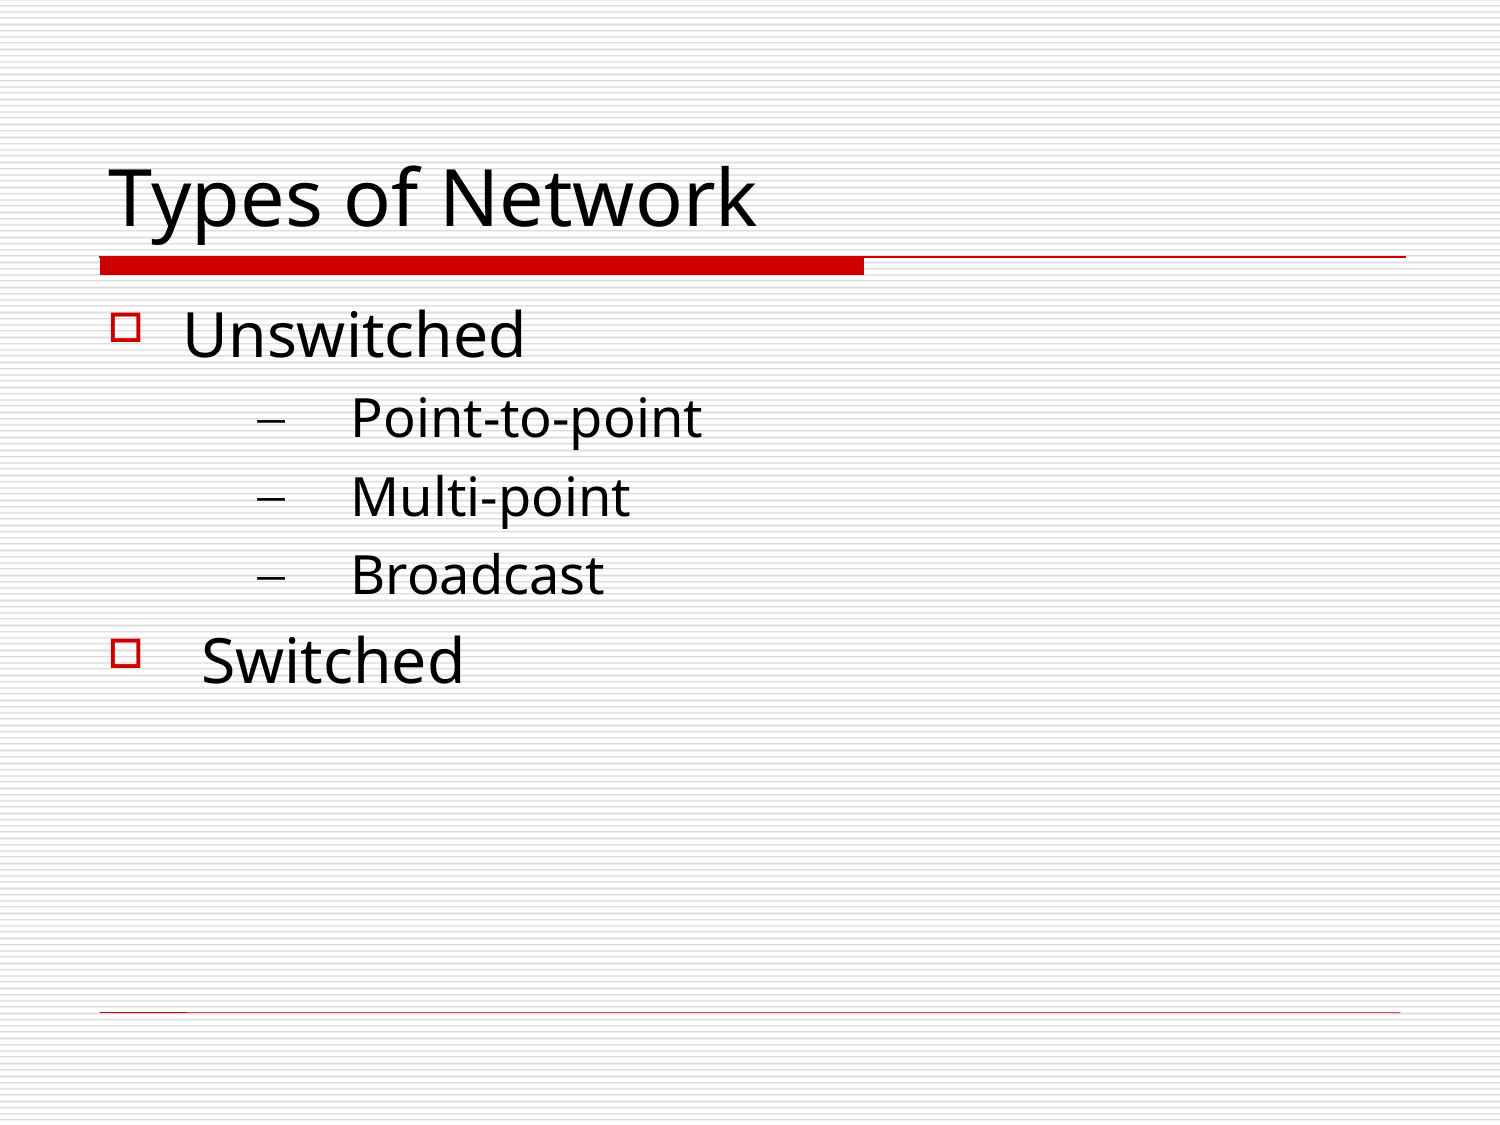

# Types of Network
Unswitched
Point-to-point
Multi-point
Broadcast
	Switched